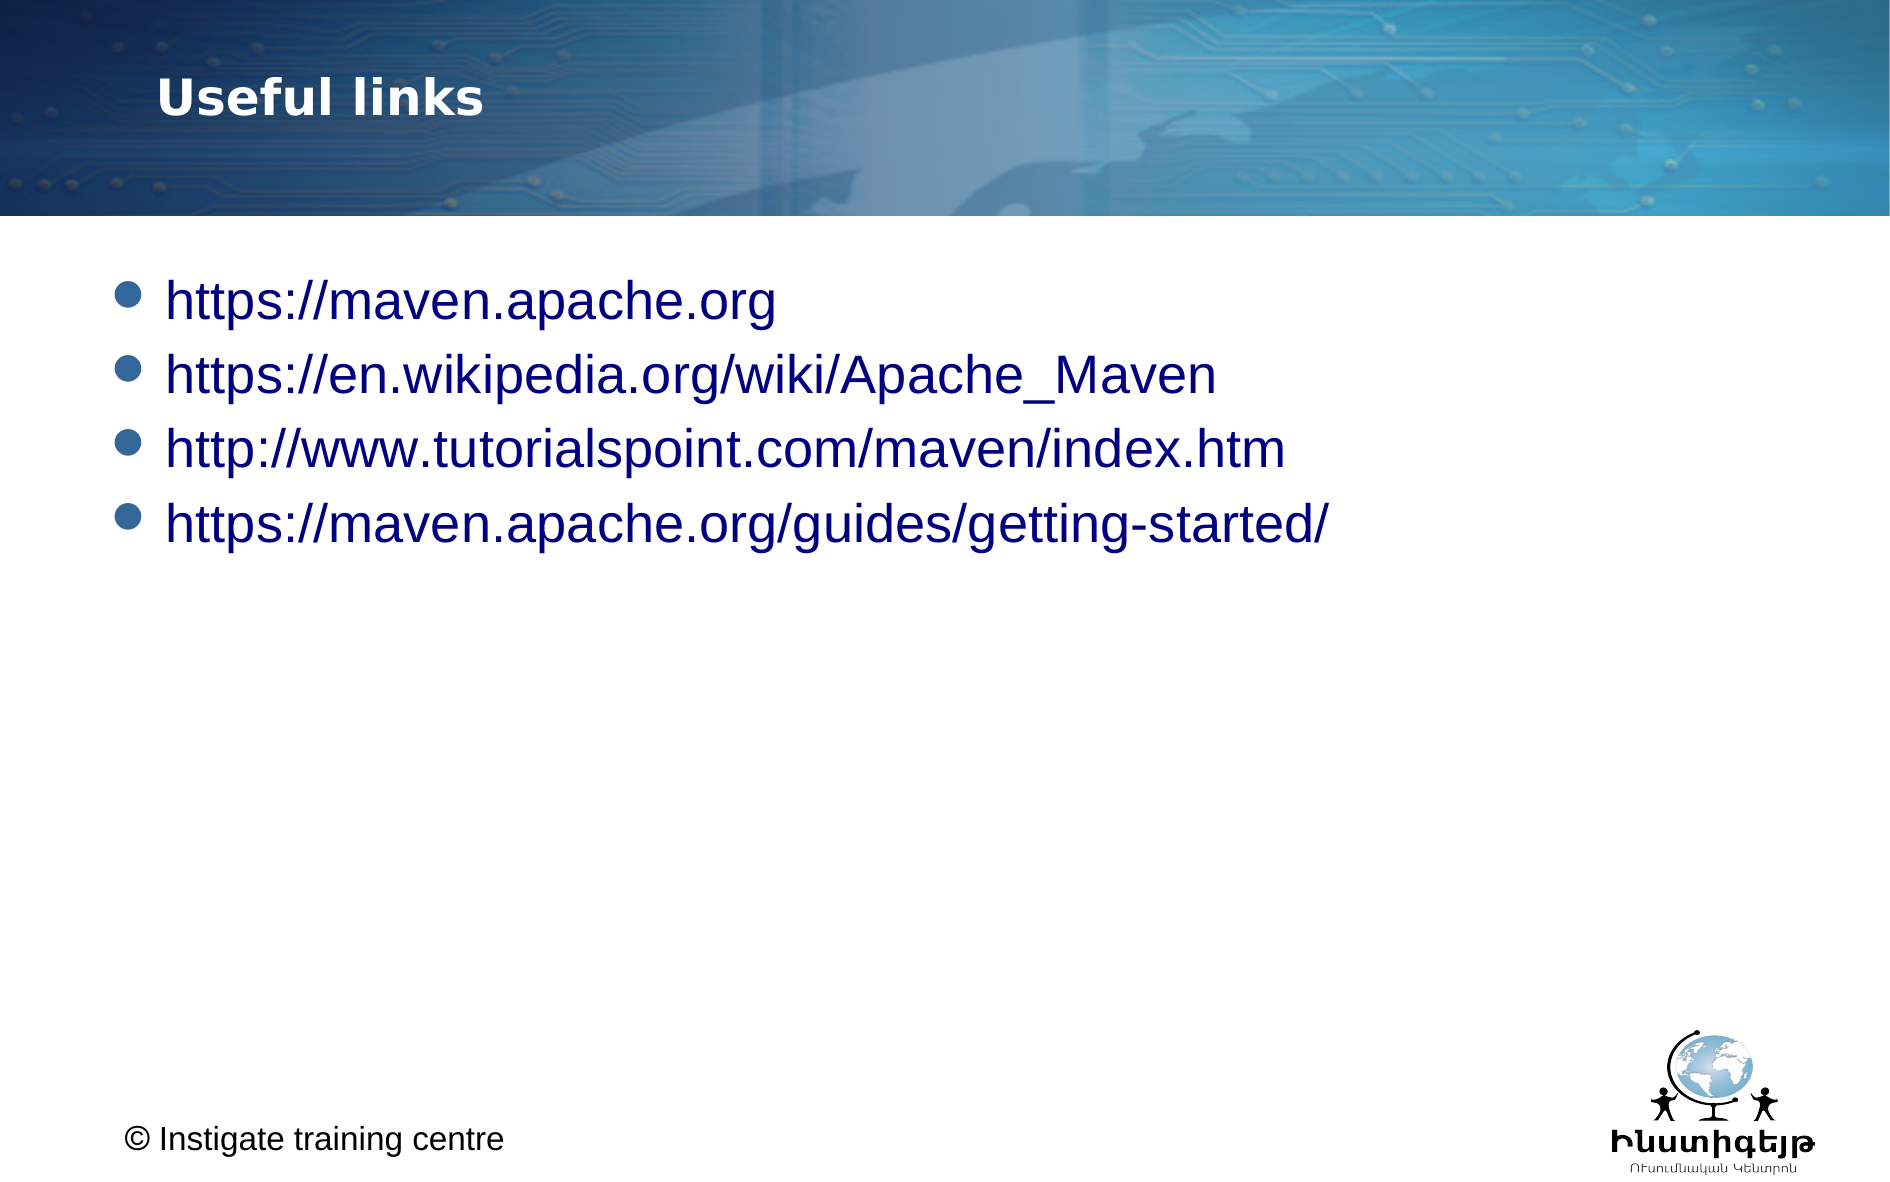

Useful links
# https://maven.apache.org
https://en.wikipedia.org/wiki/Apache_Maven
http://www.tutorialspoint.com/maven/index.htm
https://maven.apache.org/guides/getting-started/